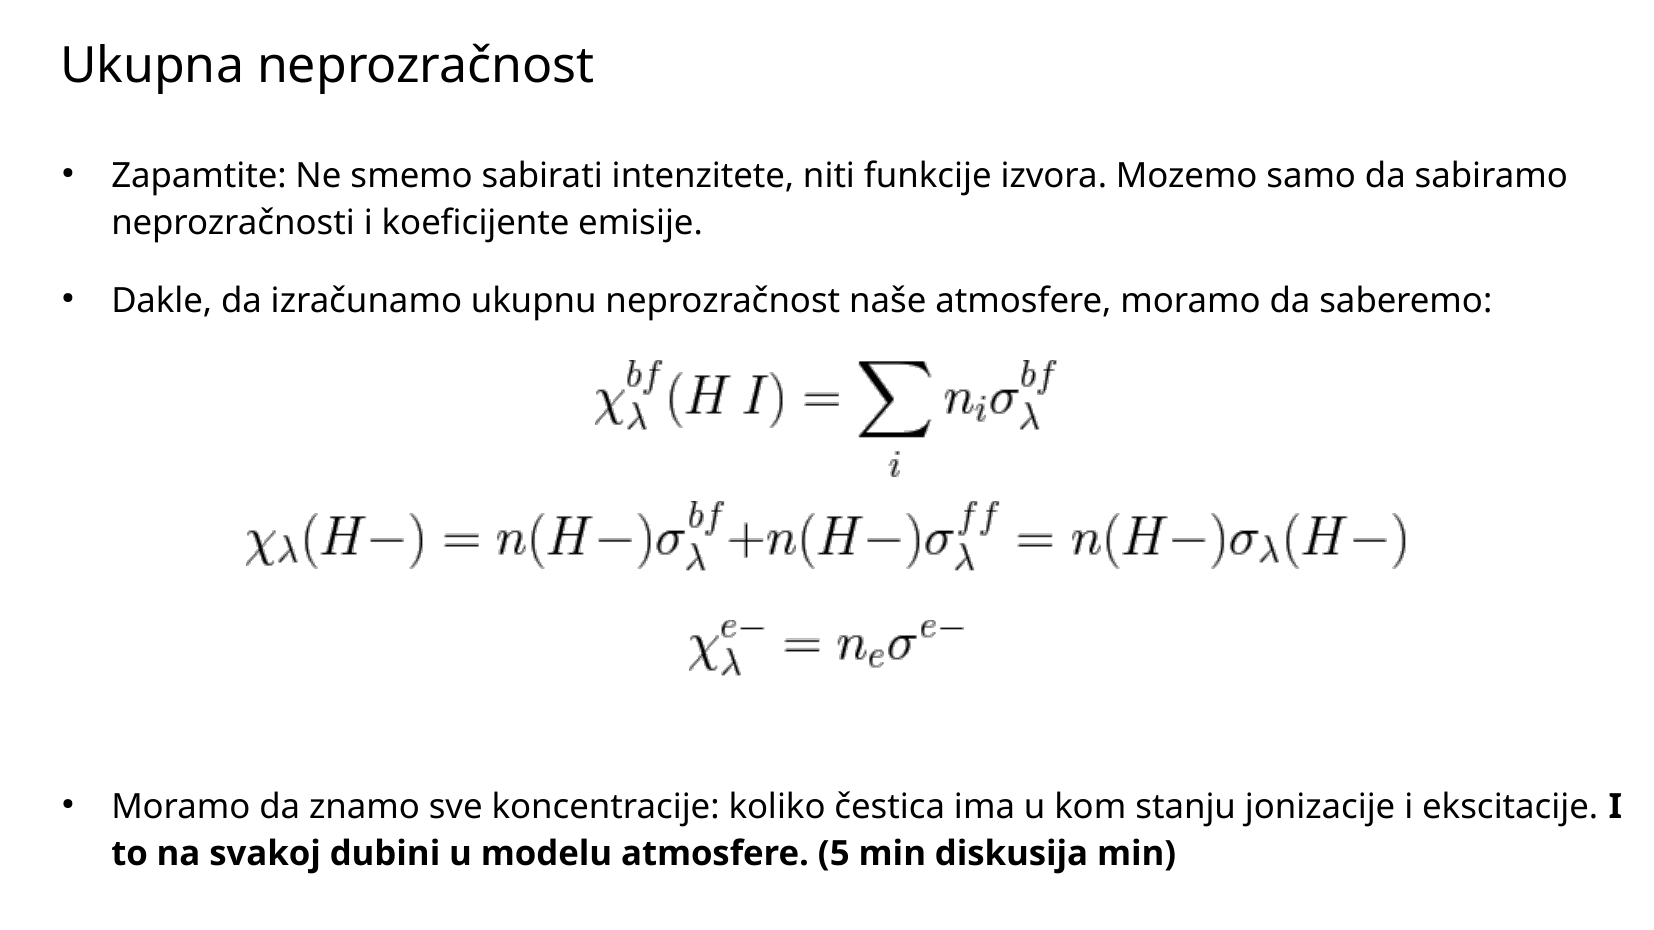

# Ukupna neprozračnost
Zapamtite: Ne smemo sabirati intenzitete, niti funkcije izvora. Mozemo samo da sabiramo neprozračnosti i koeficijente emisije.
Dakle, da izračunamo ukupnu neprozračnost naše atmosfere, moramo da saberemo:
Moramo da znamo sve koncentracije: koliko čestica ima u kom stanju jonizacije i ekscitacije. I to na svakoj dubini u modelu atmosfere. (5 min diskusija min)